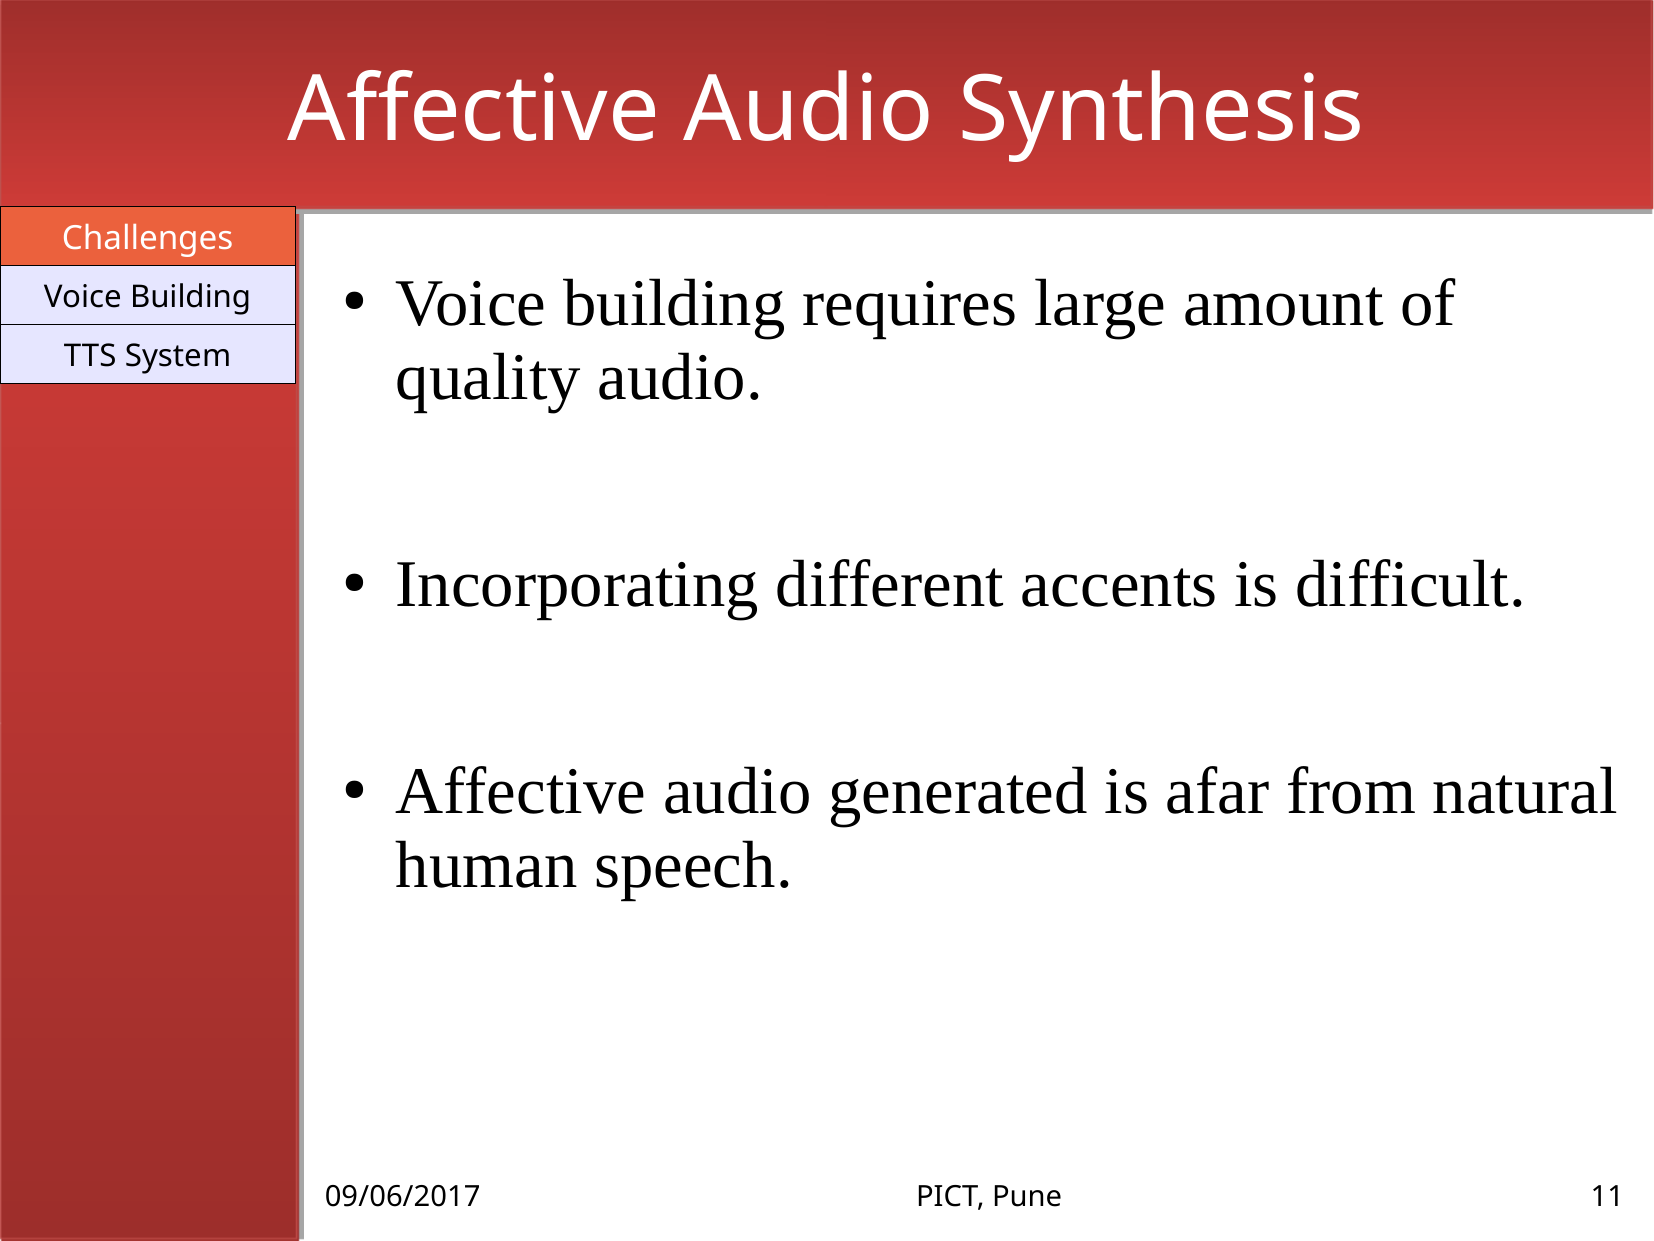

# Affective Audio Synthesis
Challenges
Voice Building
Voice building requires large amount of quality audio.
Incorporating different accents is difficult.
Affective audio generated is afar from natural human speech.
TTS System
09/06/2017
PICT, Pune
11